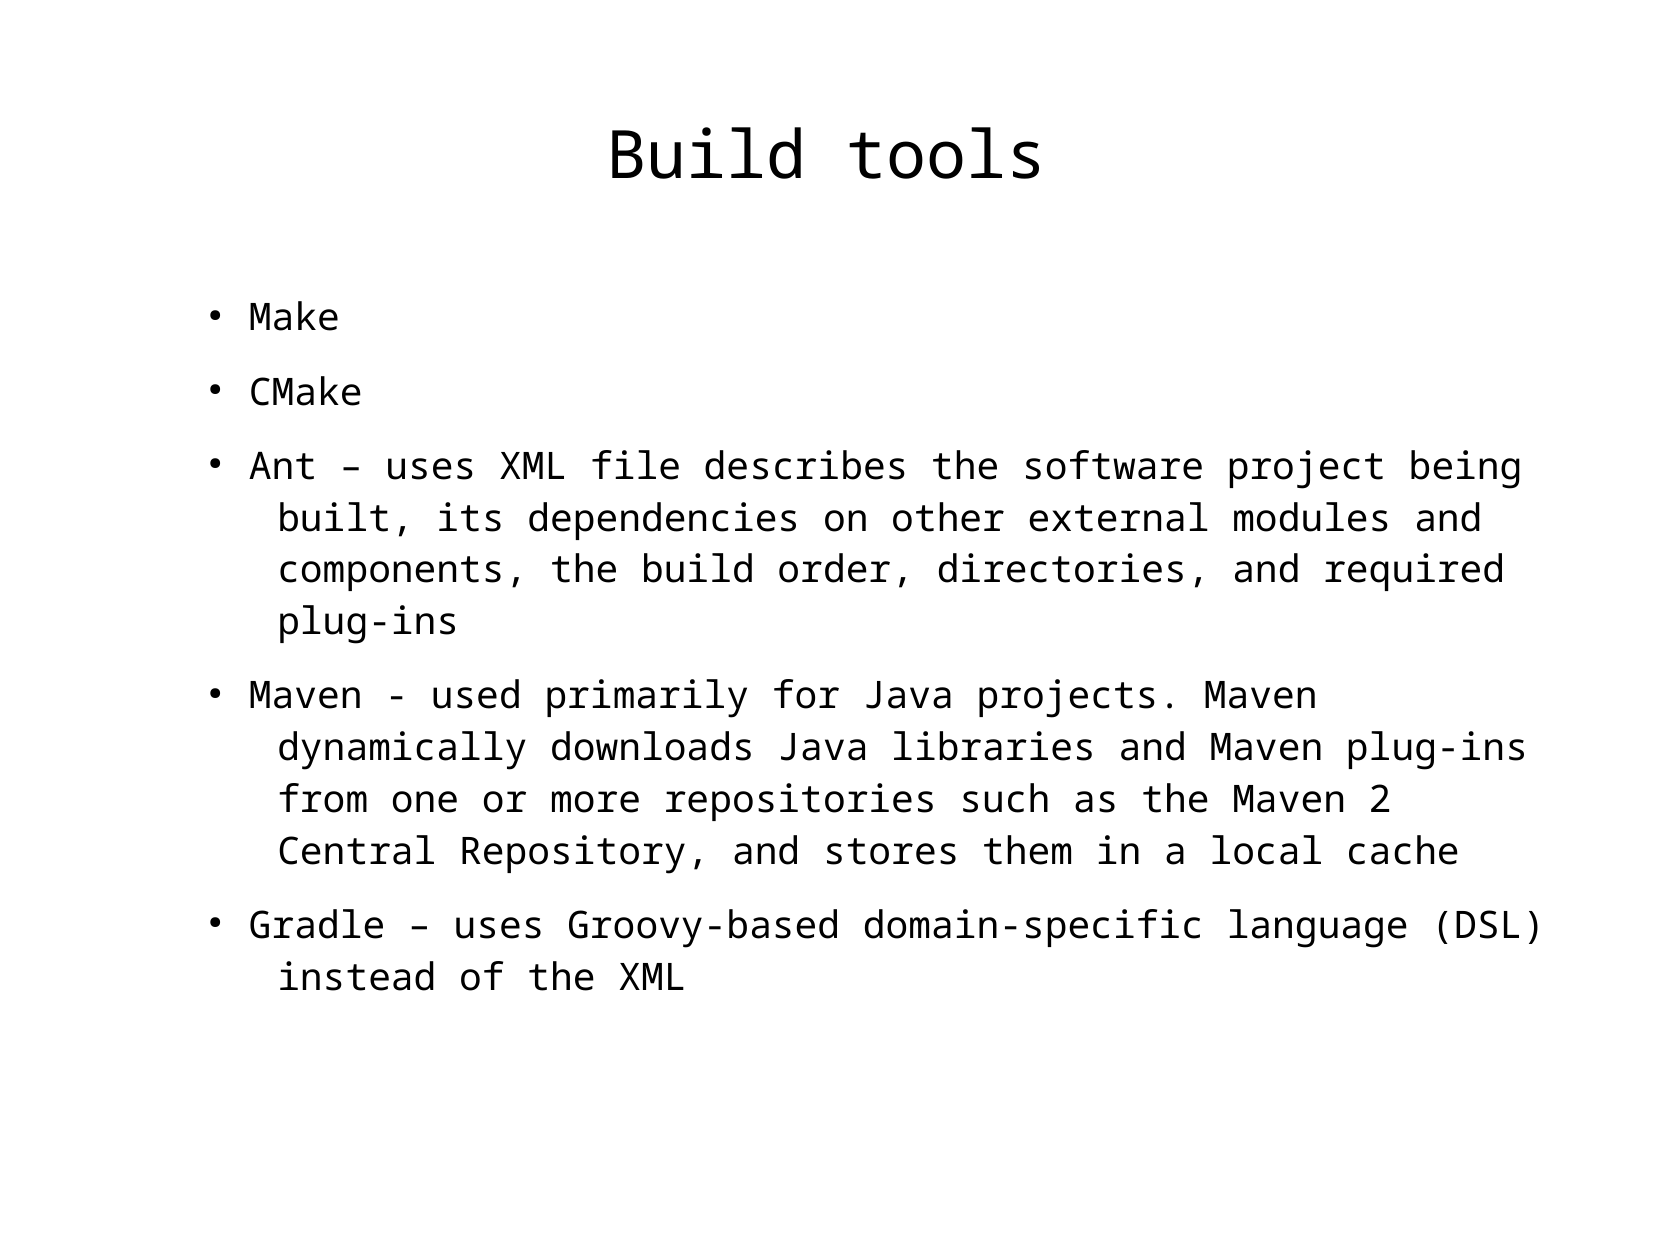

# Build tools
Make
CMake
Ant – uses XML file describes the software project being built, its dependencies on other external modules and components, the build order, directories, and required plug-ins
Maven - used primarily for Java projects. Maven dynamically downloads Java libraries and Maven plug-ins from one or more repositories such as the Maven 2 Central Repository, and stores them in a local cache
Gradle – uses Groovy-based domain-specific language (DSL) instead of the XML